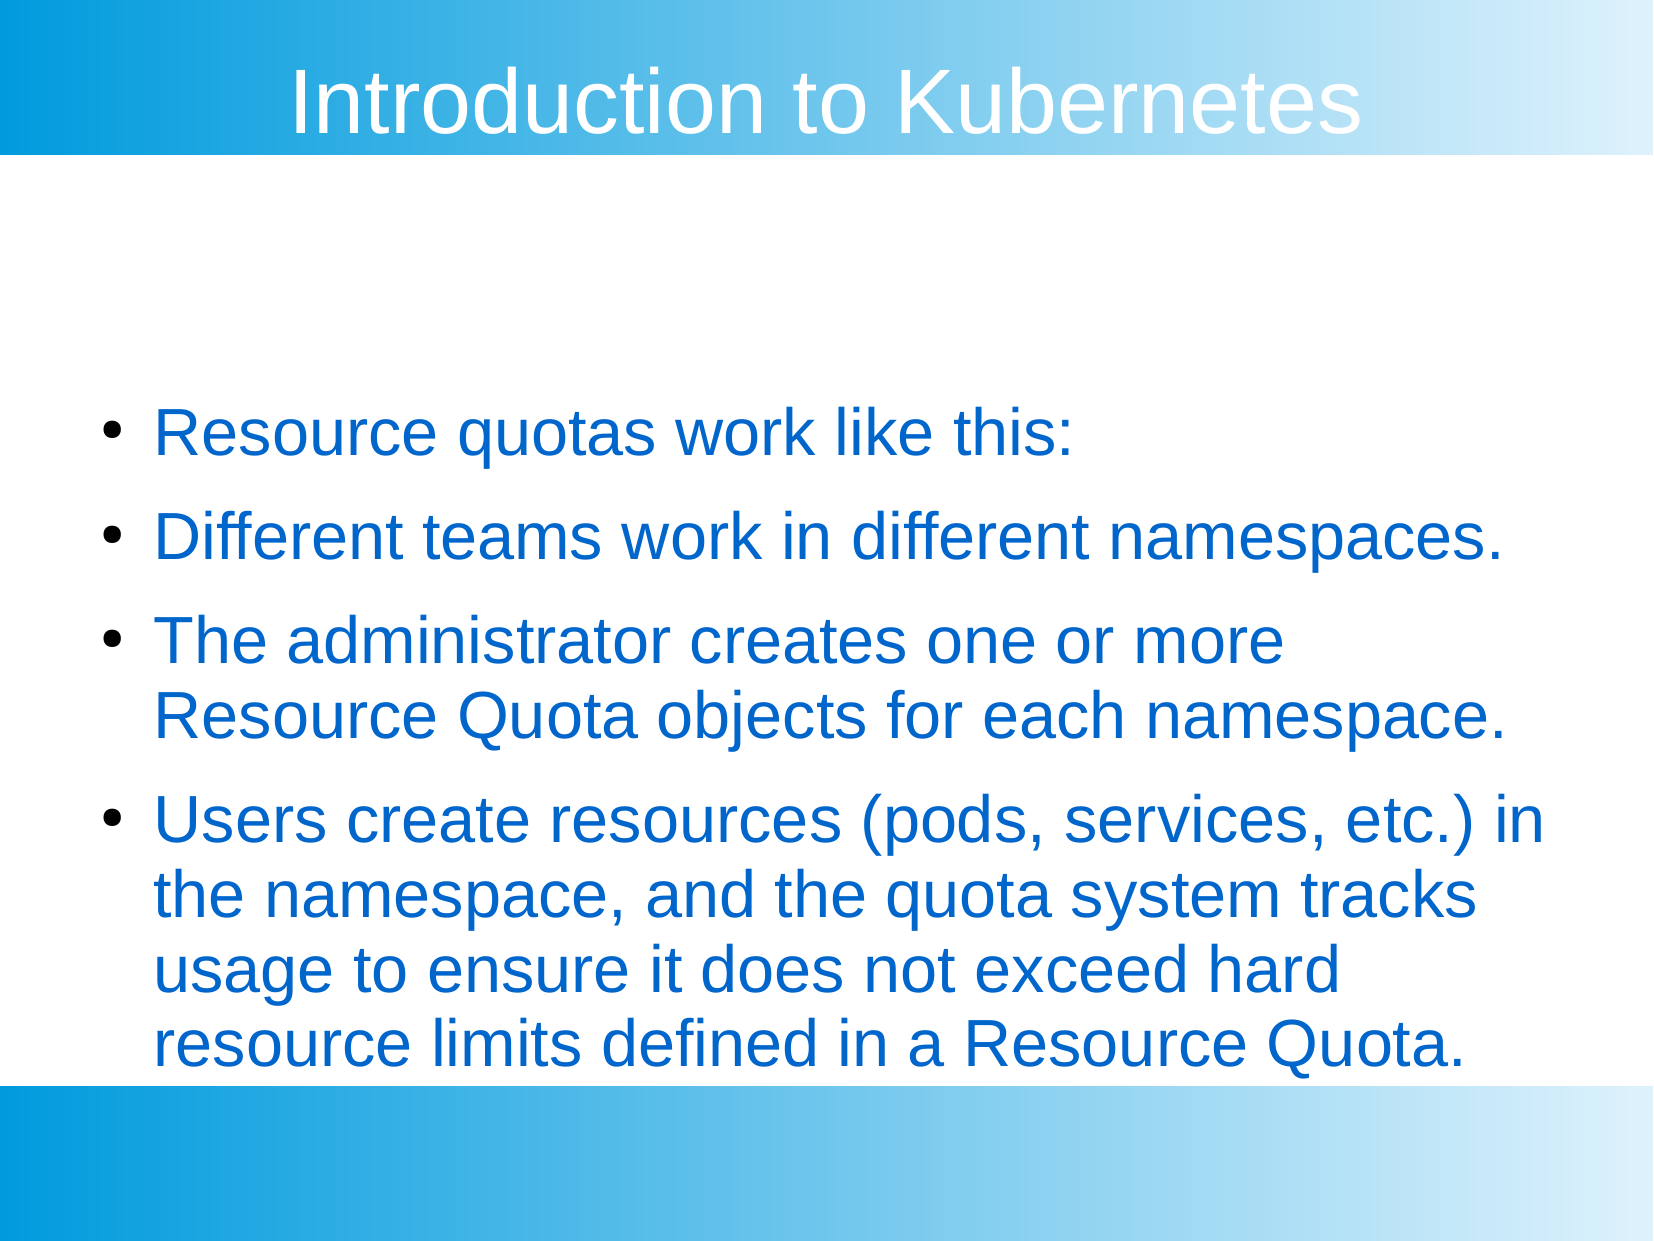

# Introduction to Kubernetes
Resource quotas work like this:
Different teams work in different namespaces.
The administrator creates one or more Resource Quota objects for each namespace.
Users create resources (pods, services, etc.) in the namespace, and the quota system tracks usage to ensure it does not exceed hard resource limits defined in a Resource Quota.